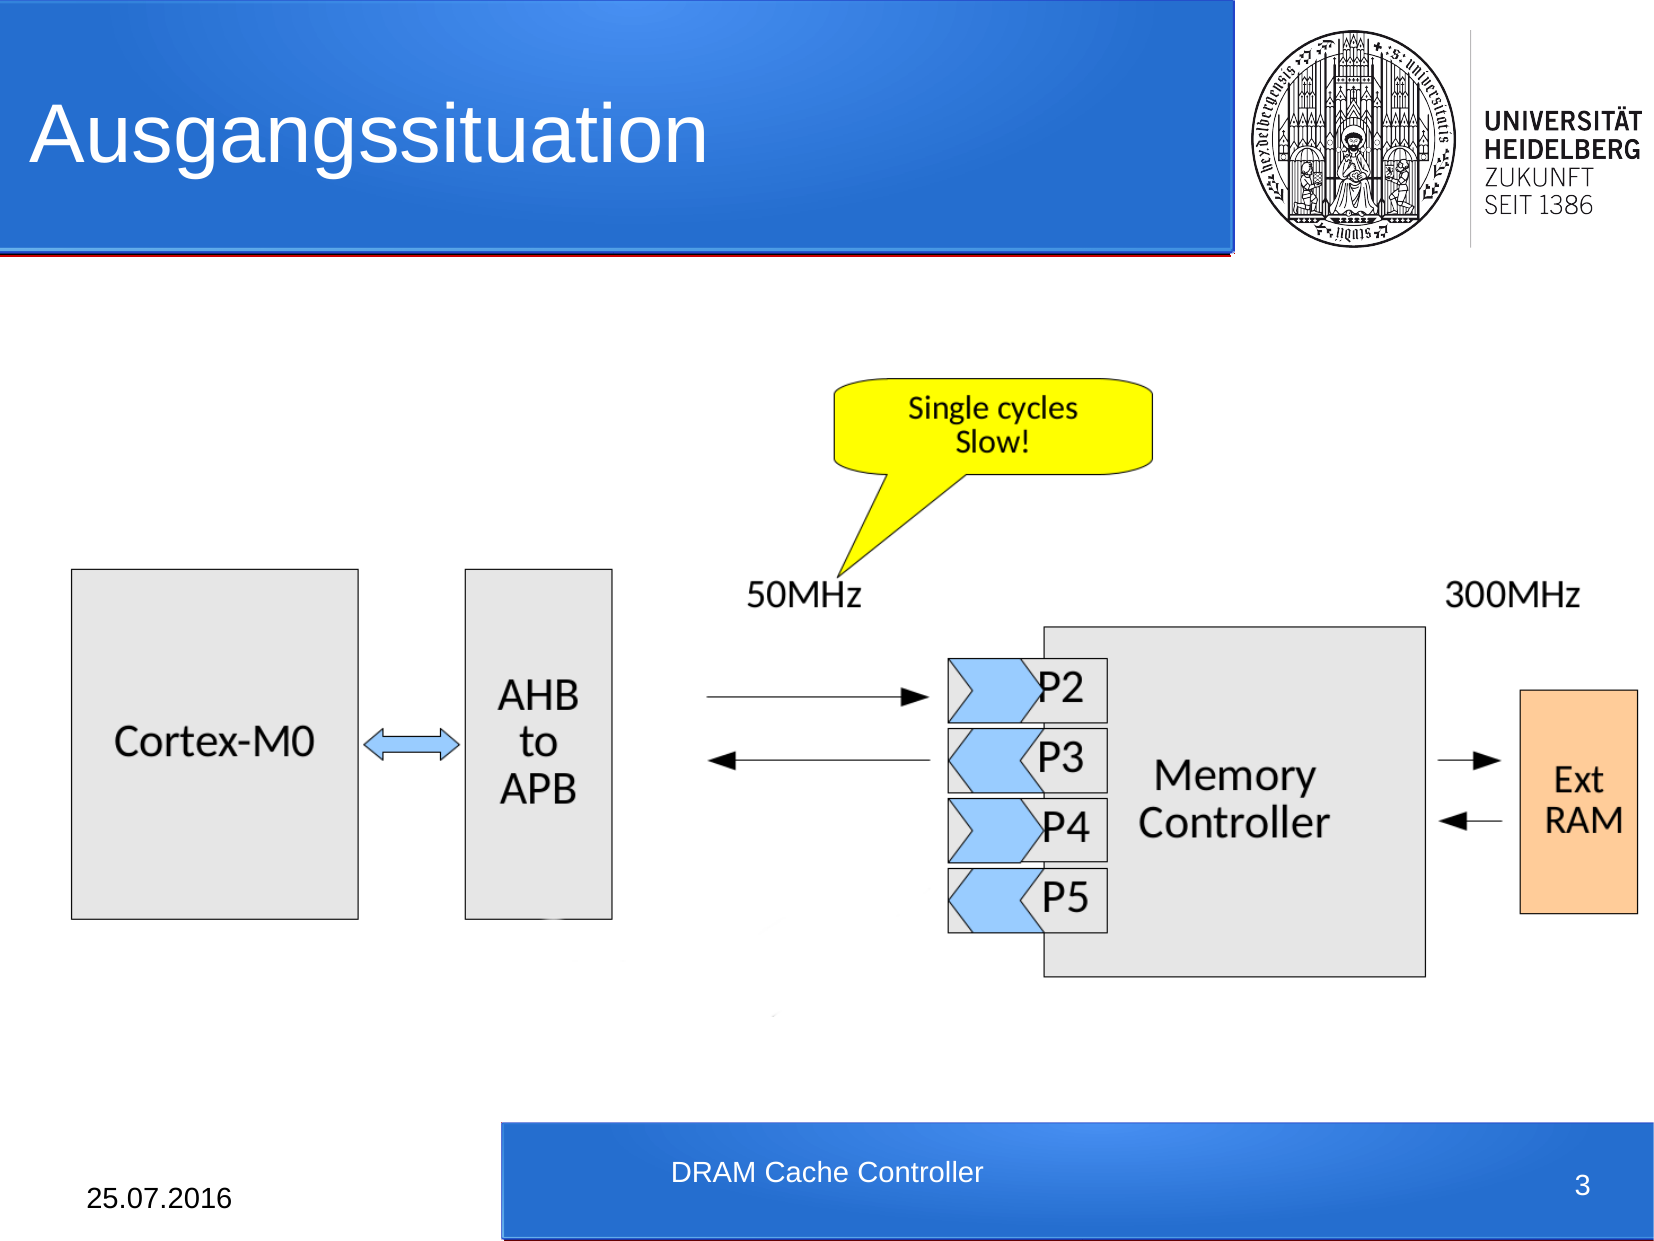

# Ausgangssituation
DRAM Cache Controller
3
25.07.2016